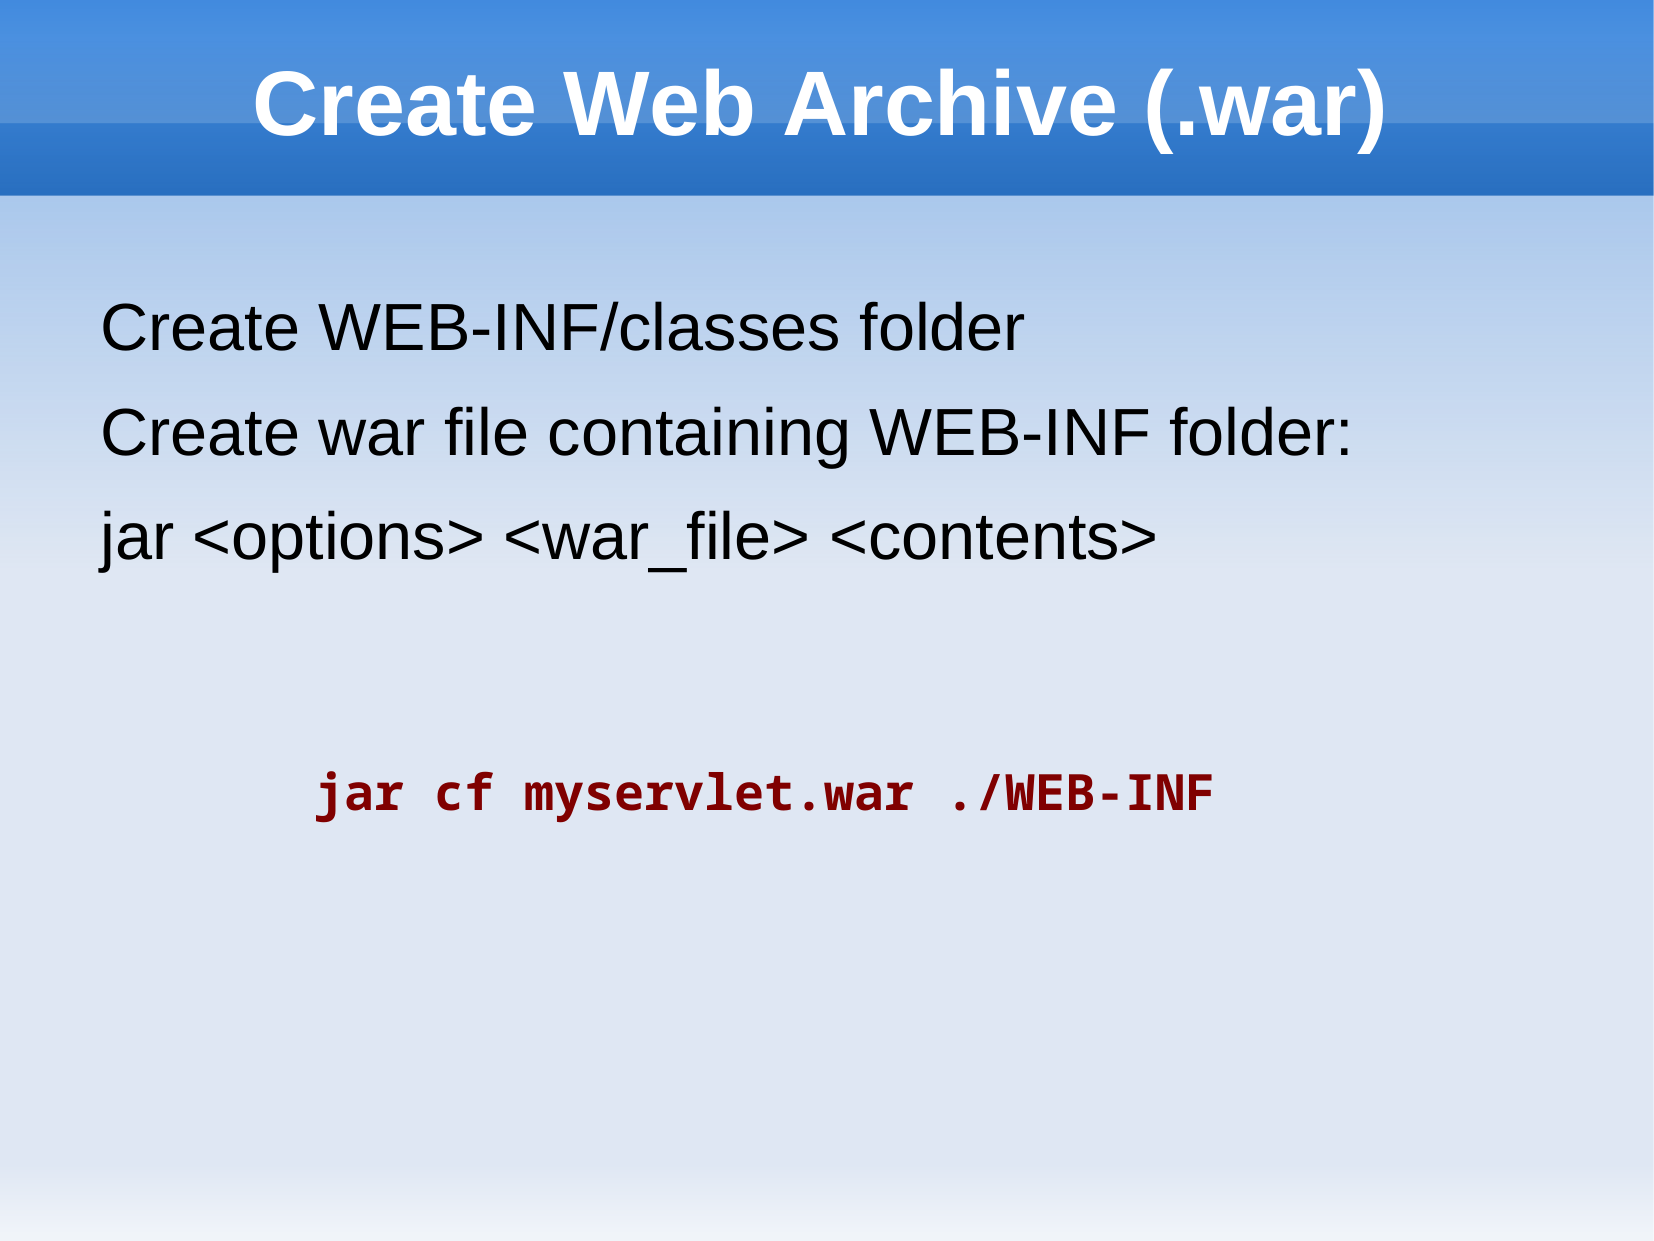

# Create Web Archive (.war)
Create WEB-INF/classes folder
Create war file containing WEB-INF folder:
jar <options> <war_file> <contents>
jar cf myservlet.war ./WEB-INF